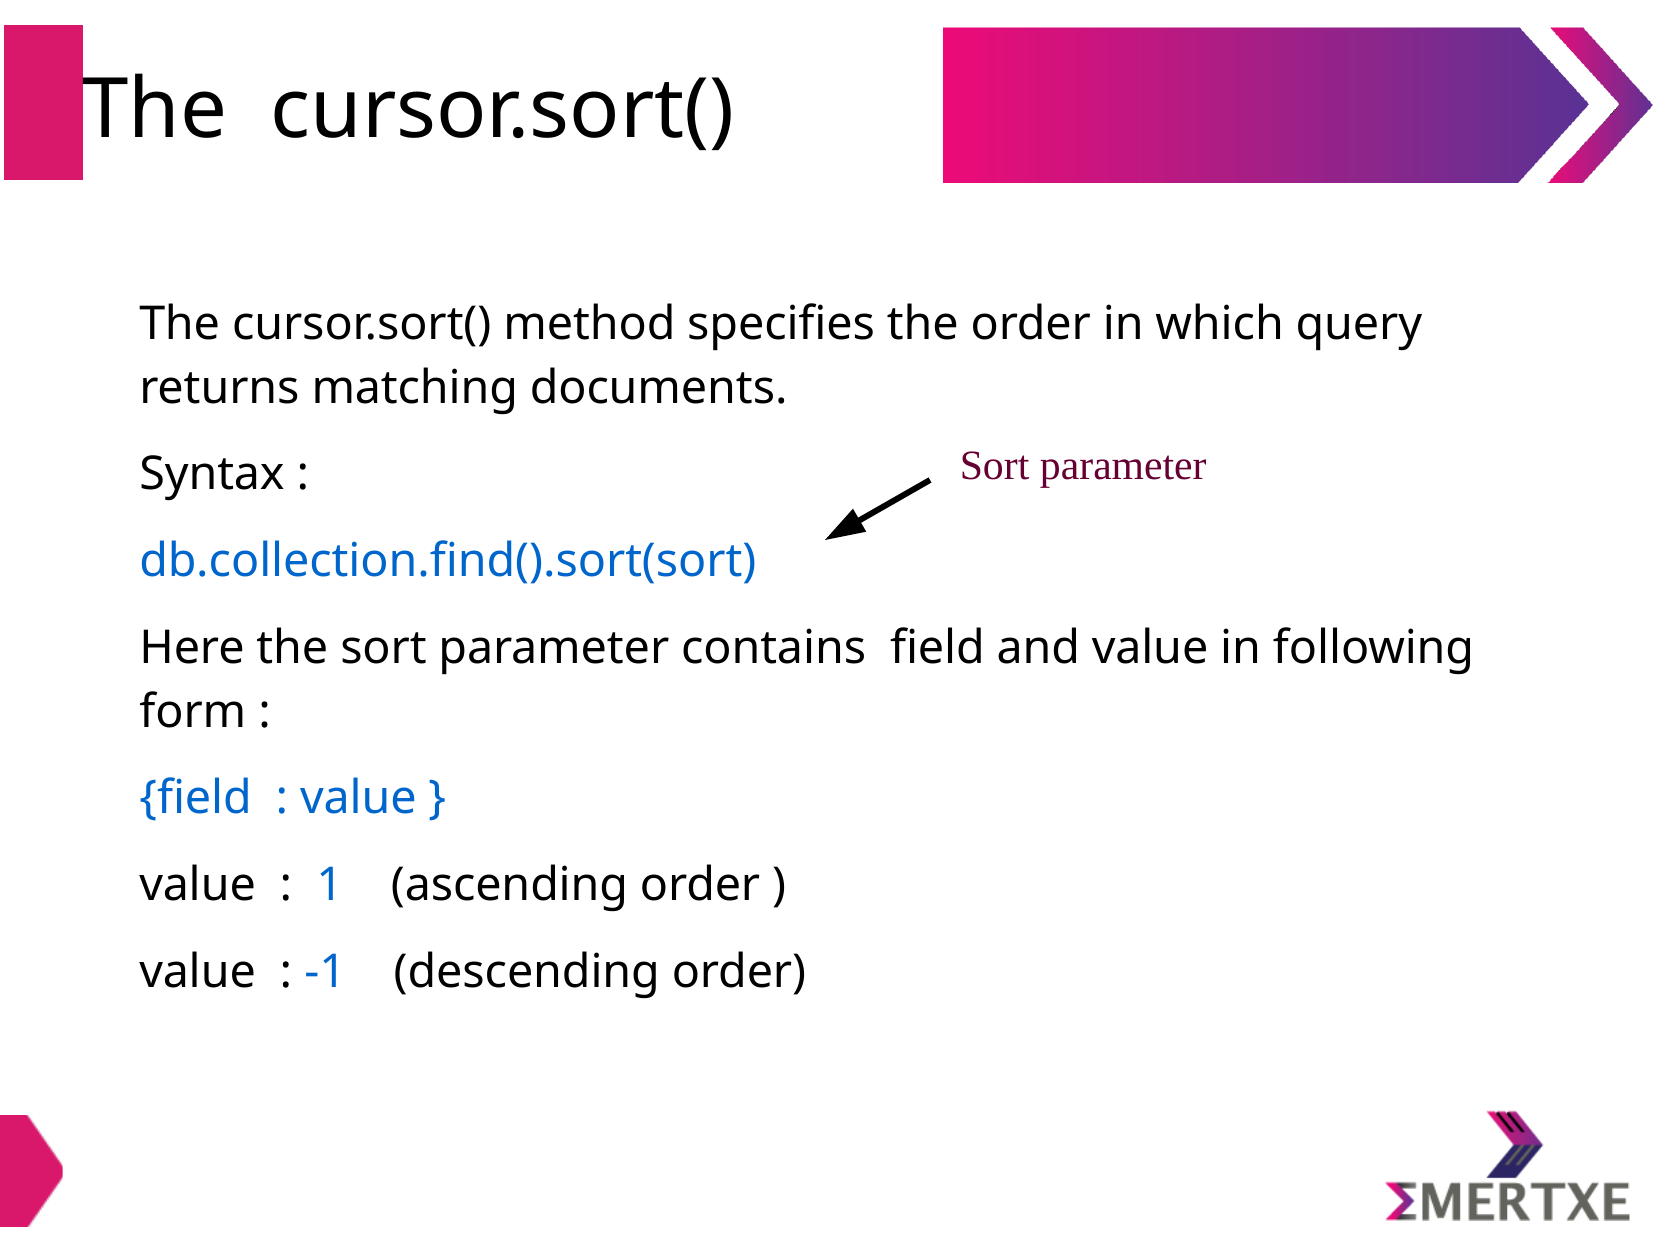

# The cursor.sort()
The cursor.sort() method specifies the order in which query returns matching documents.
Syntax :
db.collection.find().sort(sort)
Here the sort parameter contains field and value in following form :
{field : value }
value : 1 (ascending order )
value : -1 (descending order)
Sort parameter